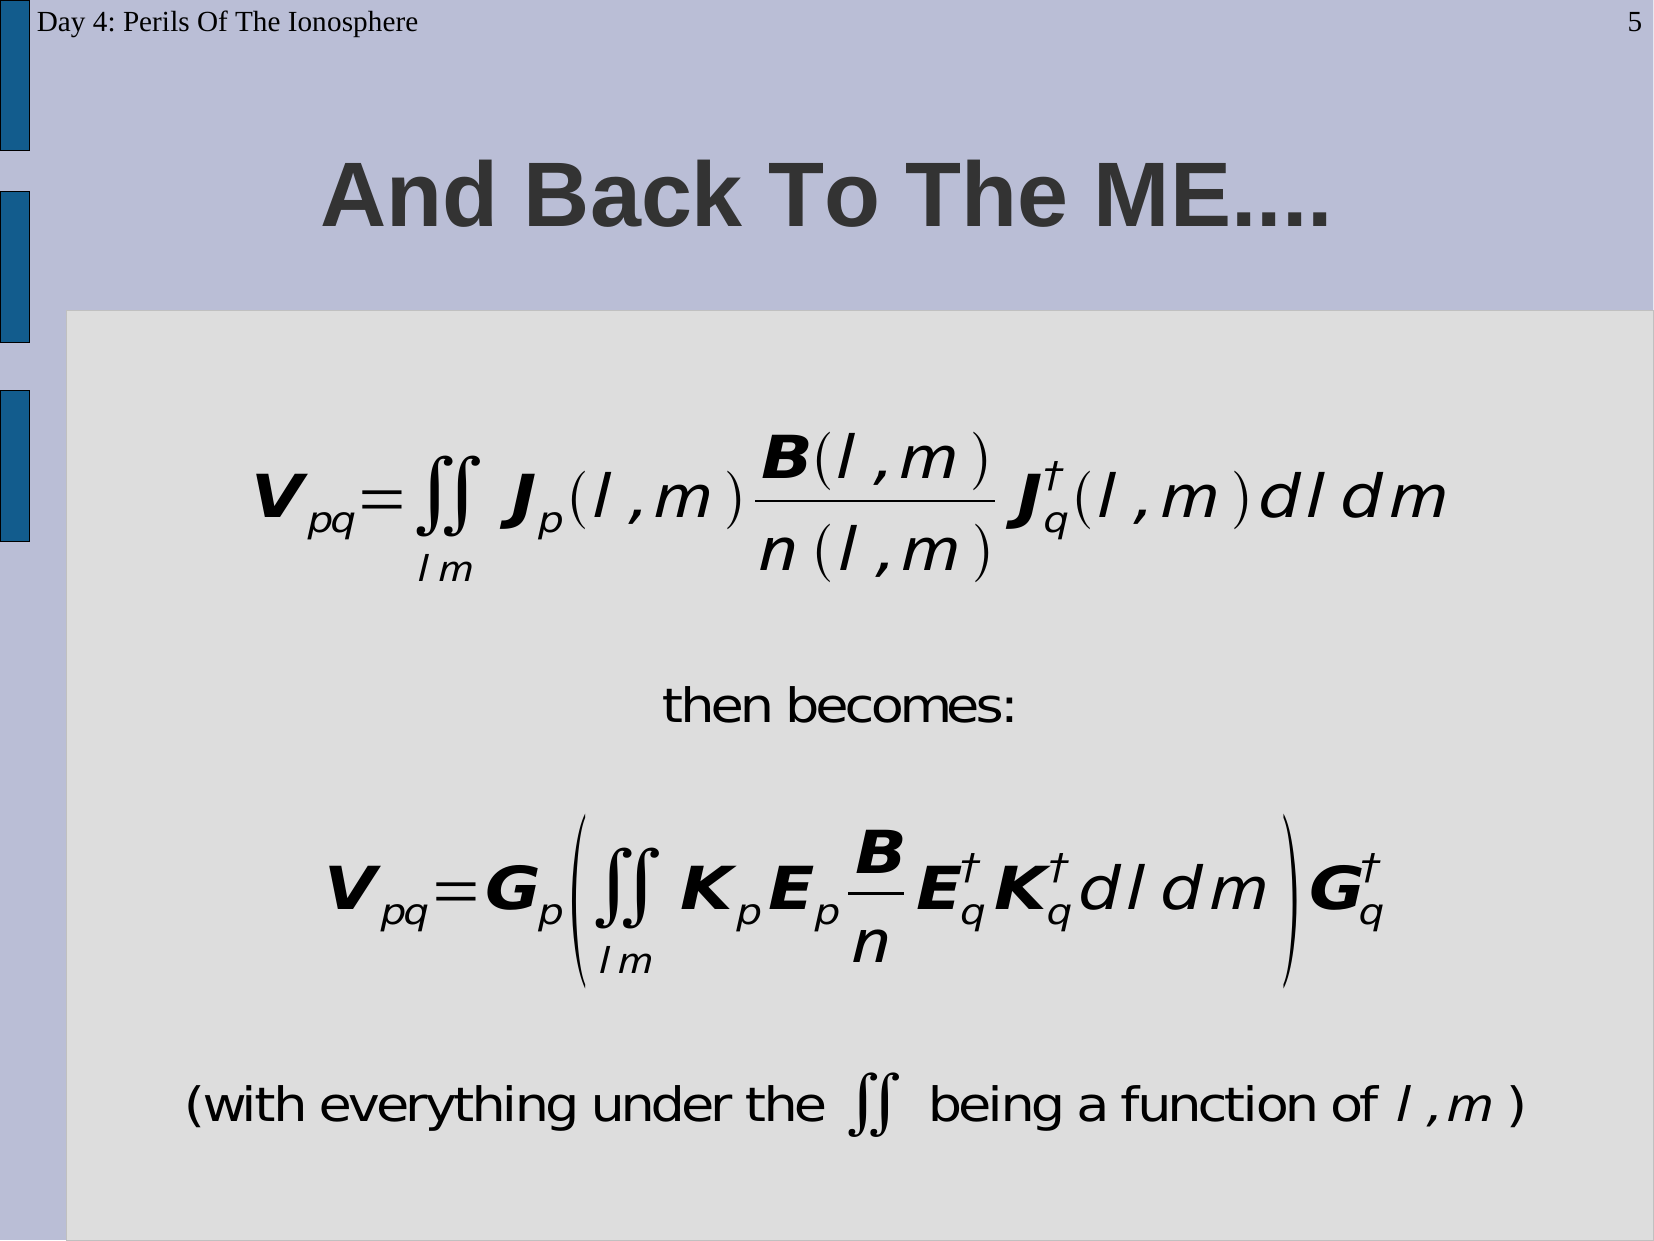

Day 4: Perils Of The Ionosphere
5
# And Back To The ME....